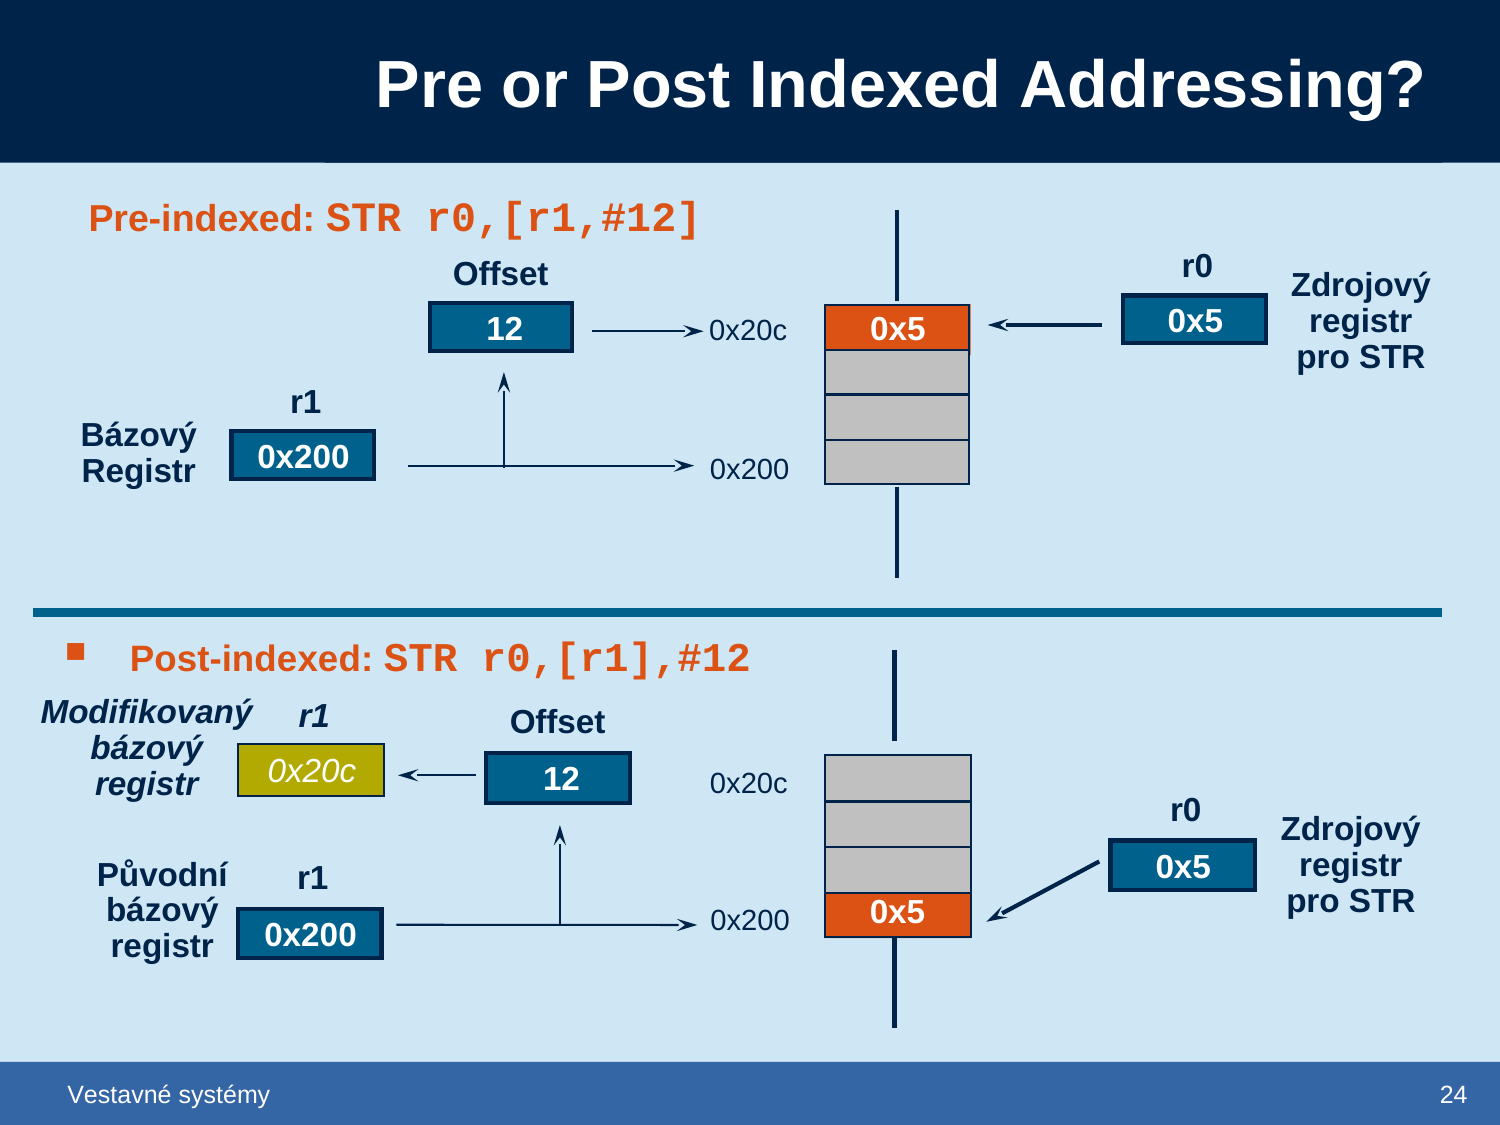

# Pre or Post Indexed Addressing?
 Pre-indexed: STR r0,[r1,#12]
r0
Offset
Zdrojový registr pro STR
0x5
12
0x5
0x20c
r1
Bázový
Registr
0x200
0x200
 Post-indexed: STR r0,[r1],#12
Modifikovaný bázový registr
r1
Offset
0x20c
12
0x20c
r0
Zdrojový registr pro STR
0x5
Původní bázový registr
r1
0x5
0x200
0x200